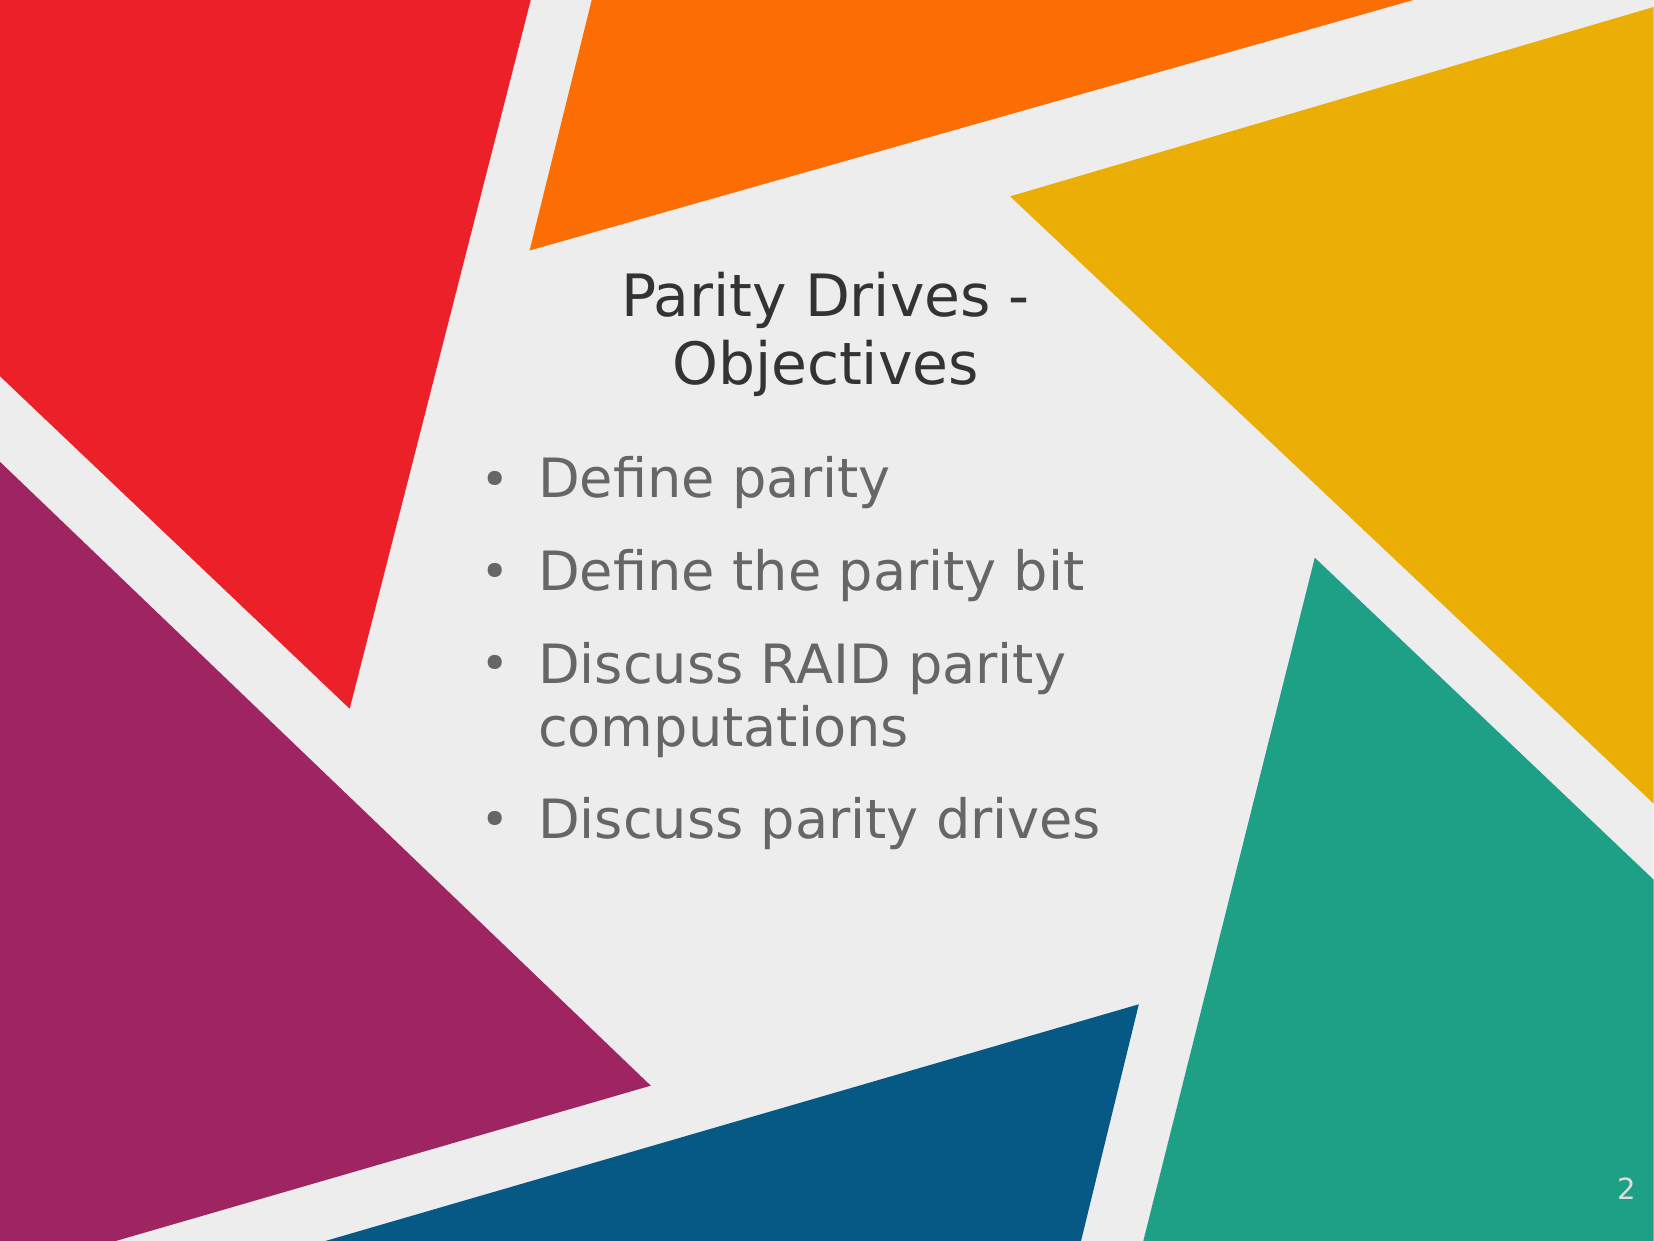

# Parity Drives - Objectives
Define parity
Define the parity bit
Discuss RAID parity computations
Discuss parity drives
2